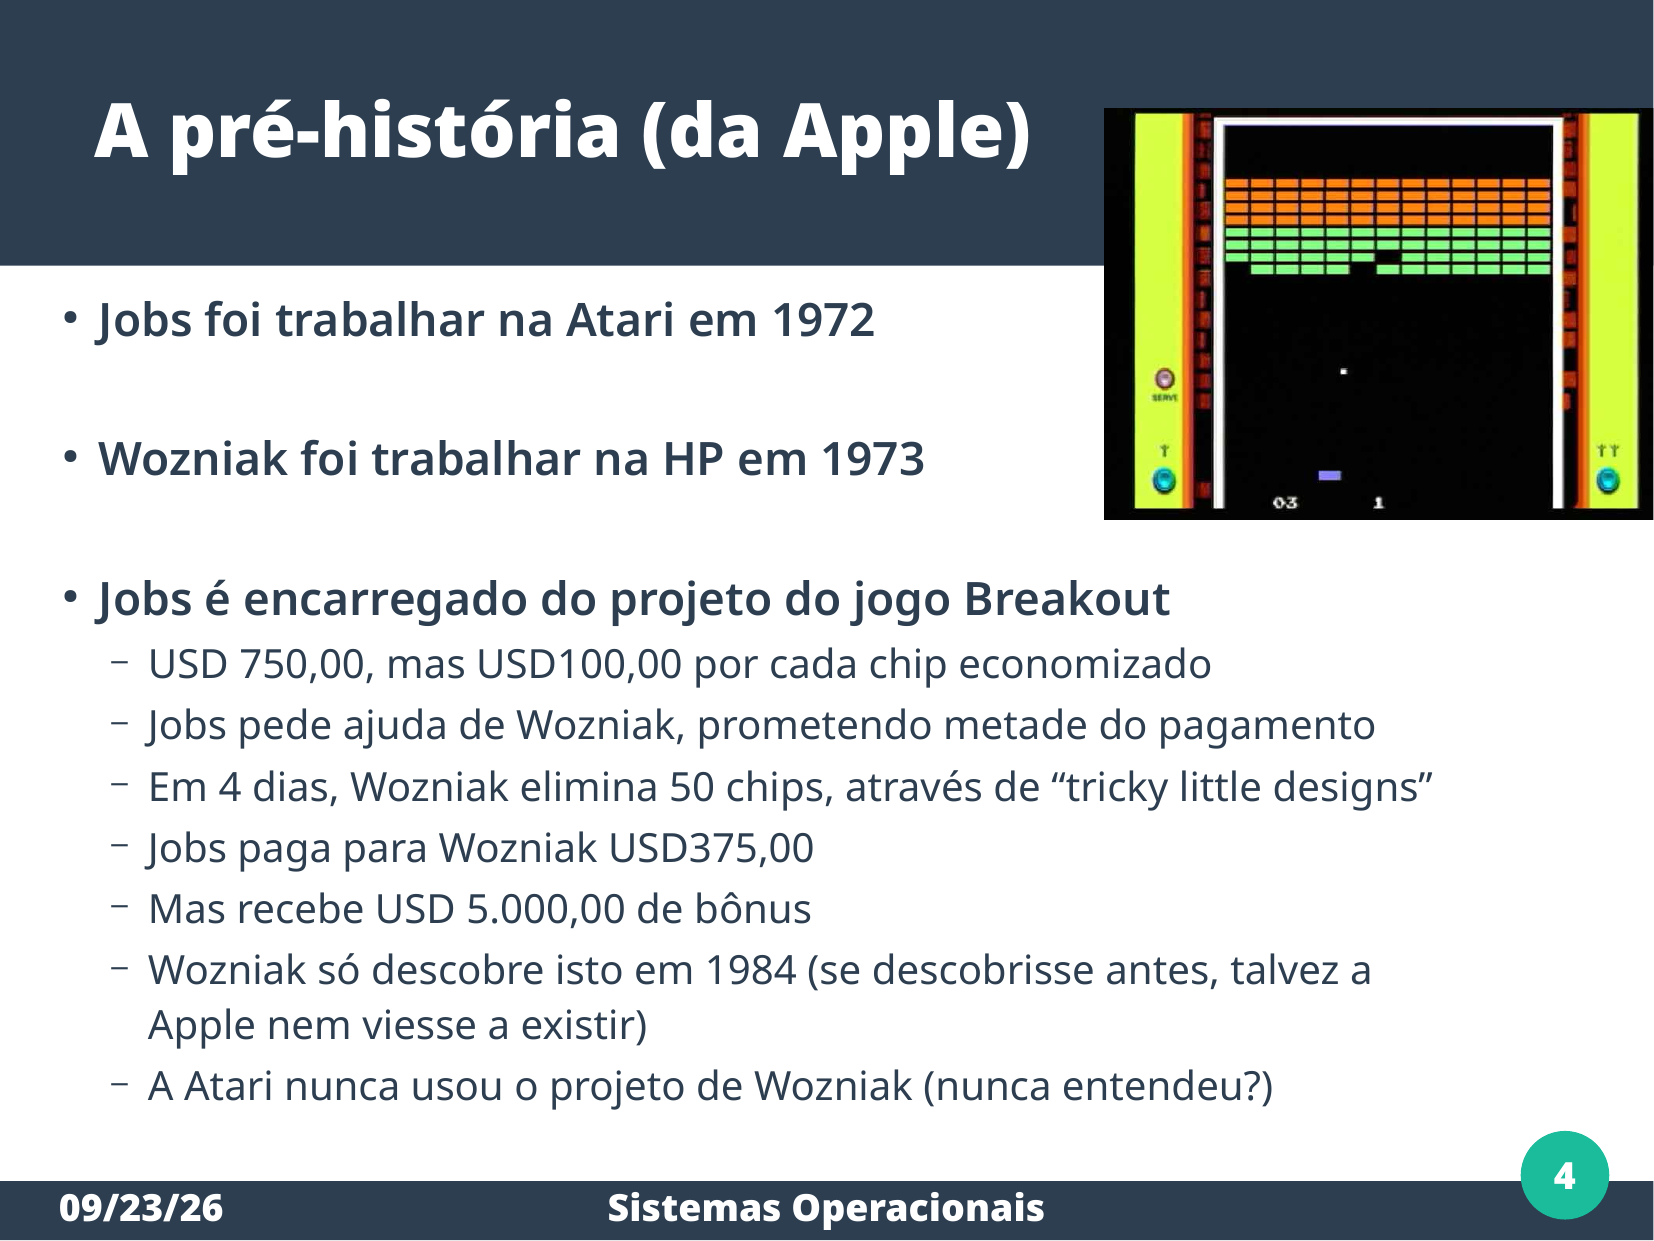

A pré-história (da Apple)
# Jobs foi trabalhar na Atari em 1972
Wozniak foi trabalhar na HP em 1973
Jobs é encarregado do projeto do jogo Breakout
USD 750,00, mas USD100,00 por cada chip economizado
Jobs pede ajuda de Wozniak, prometendo metade do pagamento
Em 4 dias, Wozniak elimina 50 chips, através de “tricky little designs”
Jobs paga para Wozniak USD375,00
Mas recebe USD 5.000,00 de bônus
Wozniak só descobre isto em 1984 (se descobrisse antes, talvez a Apple nem viesse a existir)
A Atari nunca usou o projeto de Wozniak (nunca entendeu?)
4
Sistemas Operacionais